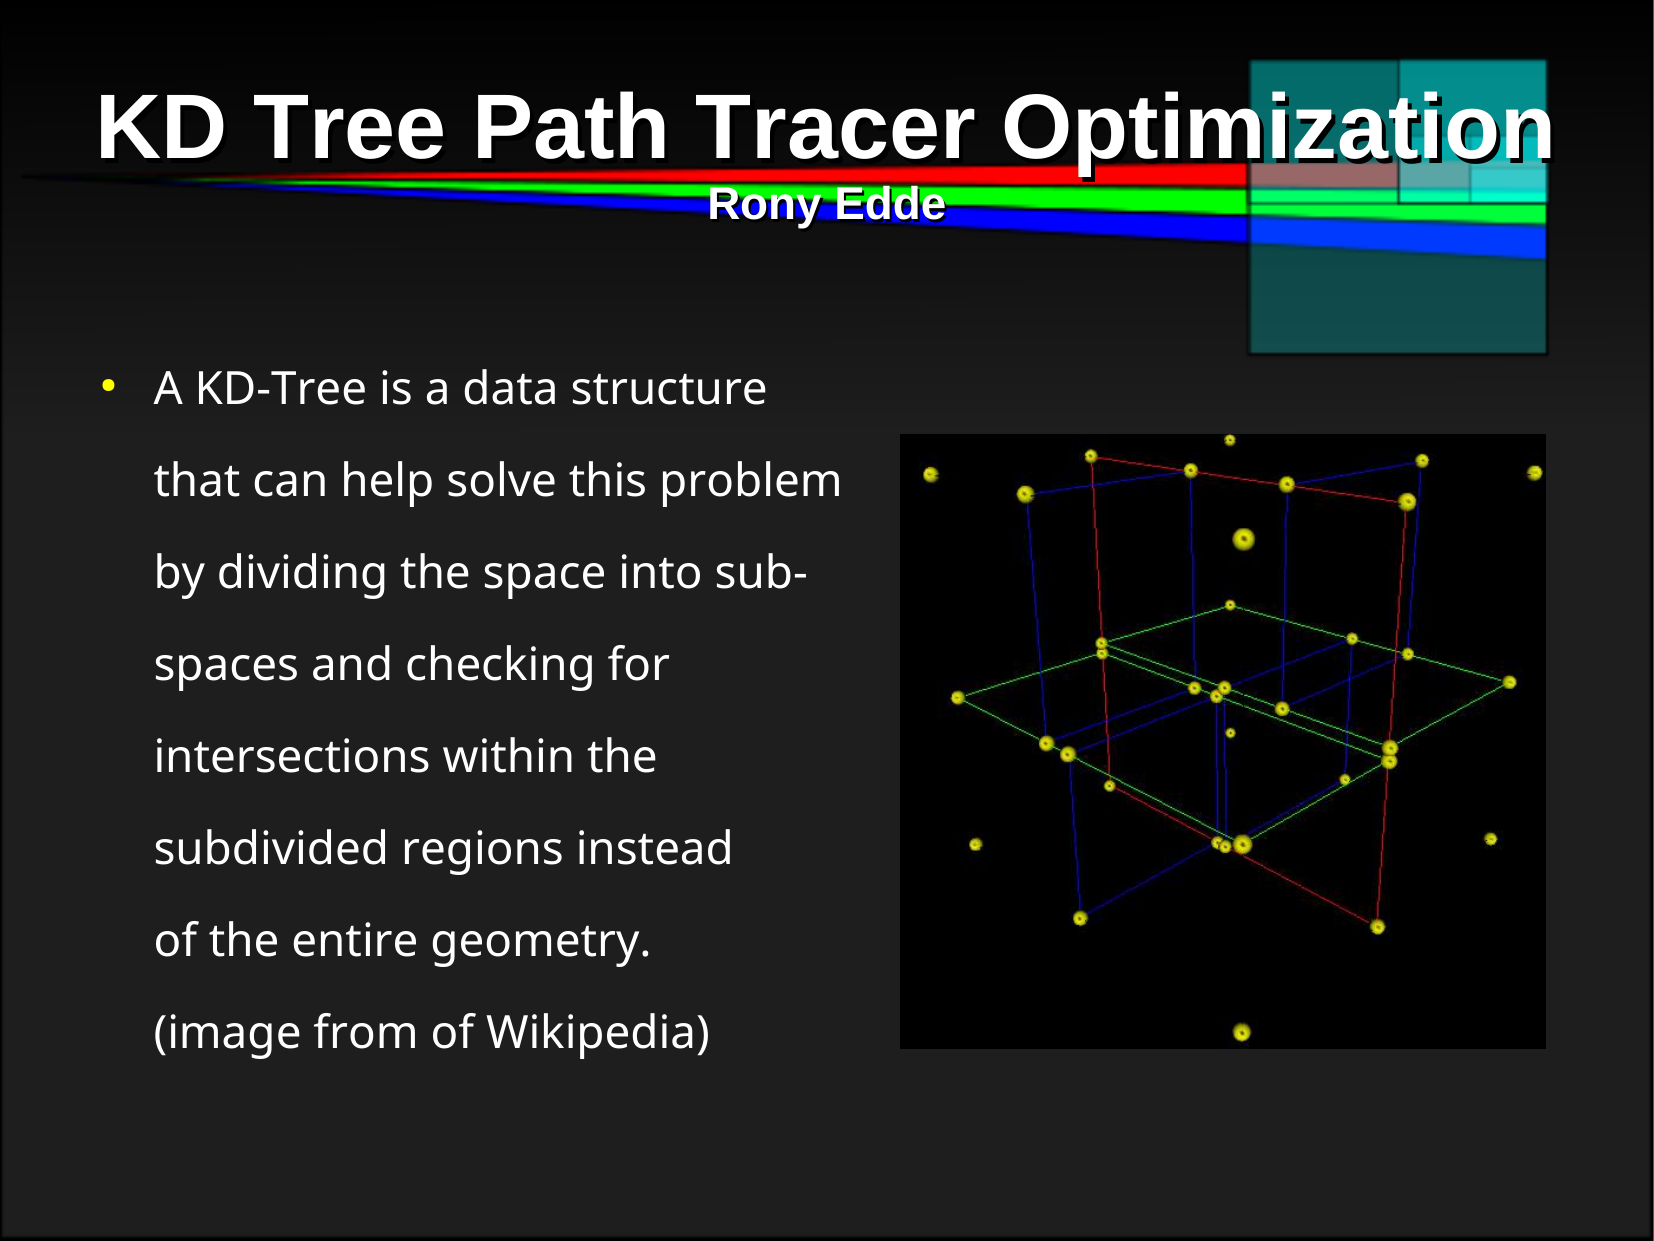

KD Tree Path Tracer Optimization
Rony Edde
# A KD-Tree is a data structure
that can help solve this problem
by dividing the space into sub-
spaces and checking for
intersections within the
subdivided regions instead
of the entire geometry.
(image from of Wikipedia)